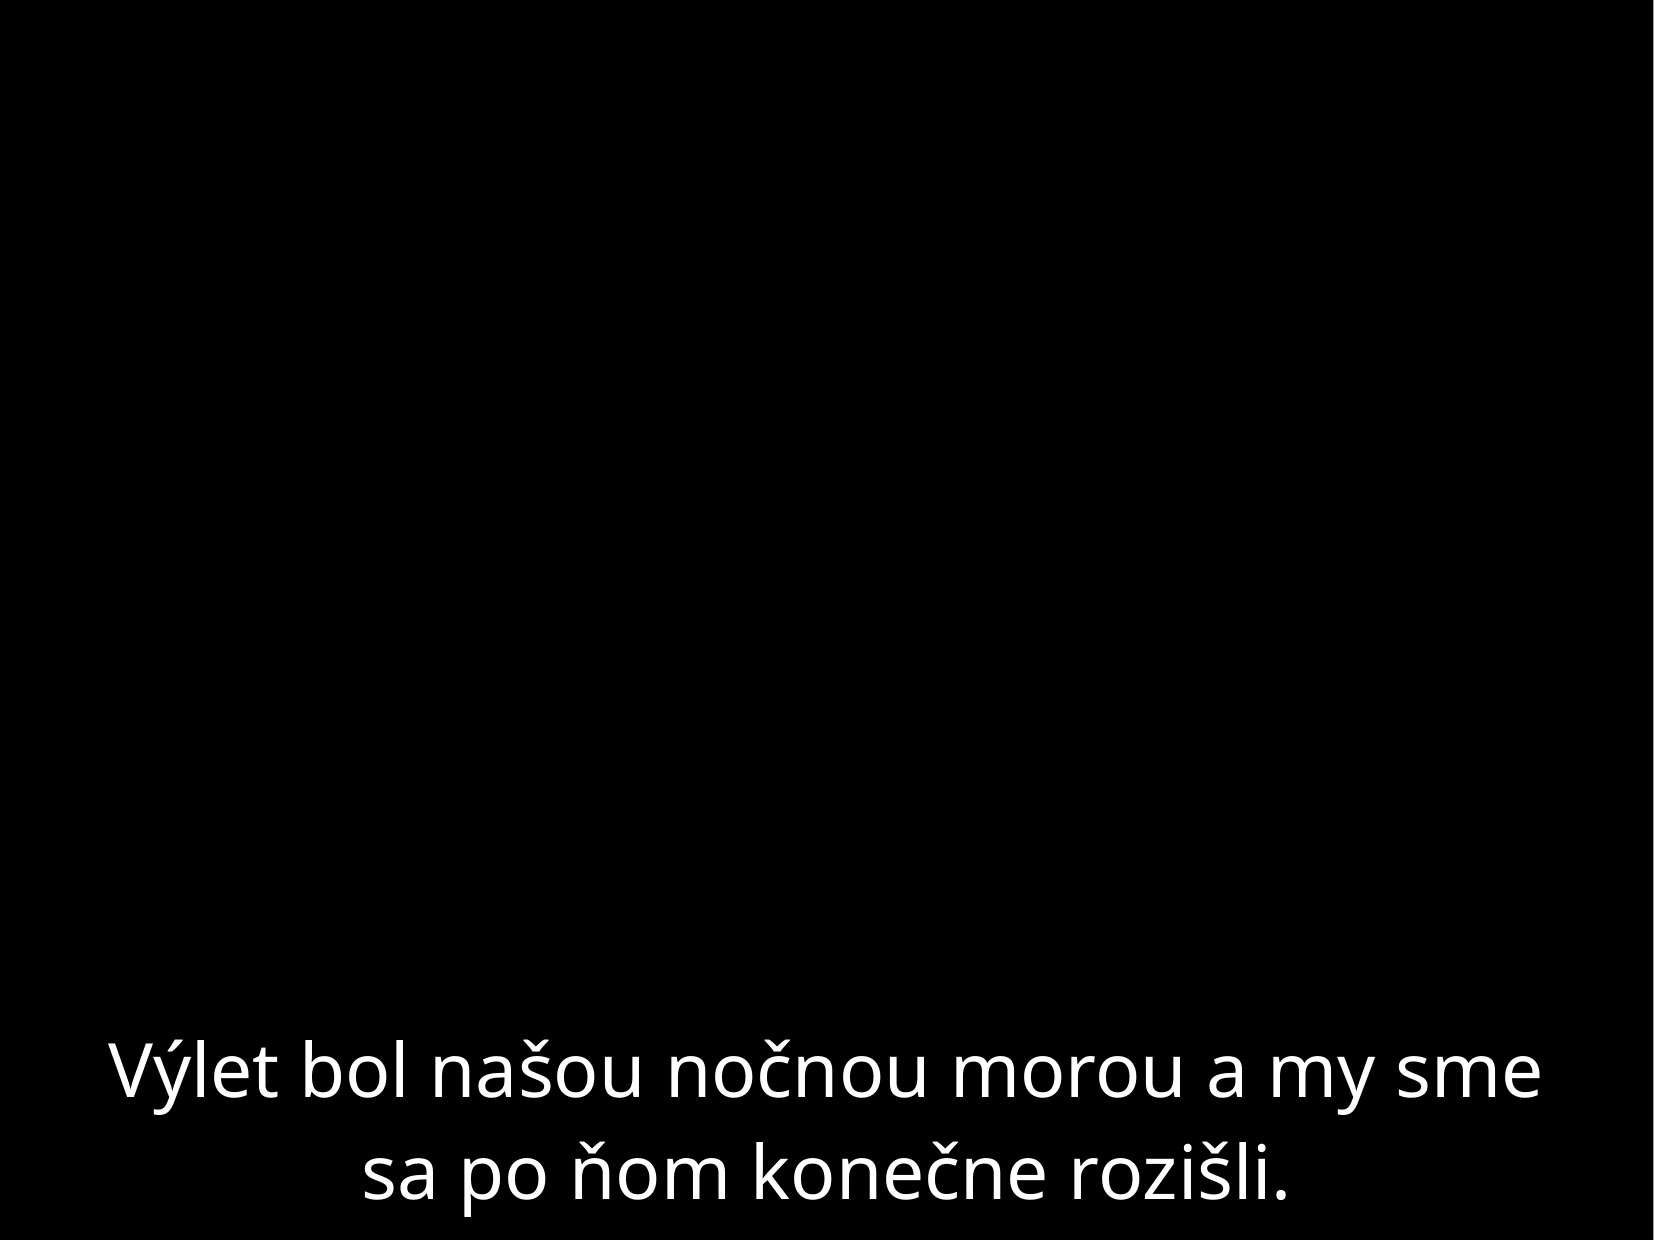

# Výlet bol našou nočnou morou a my sme sa po ňom konečne rozišli.